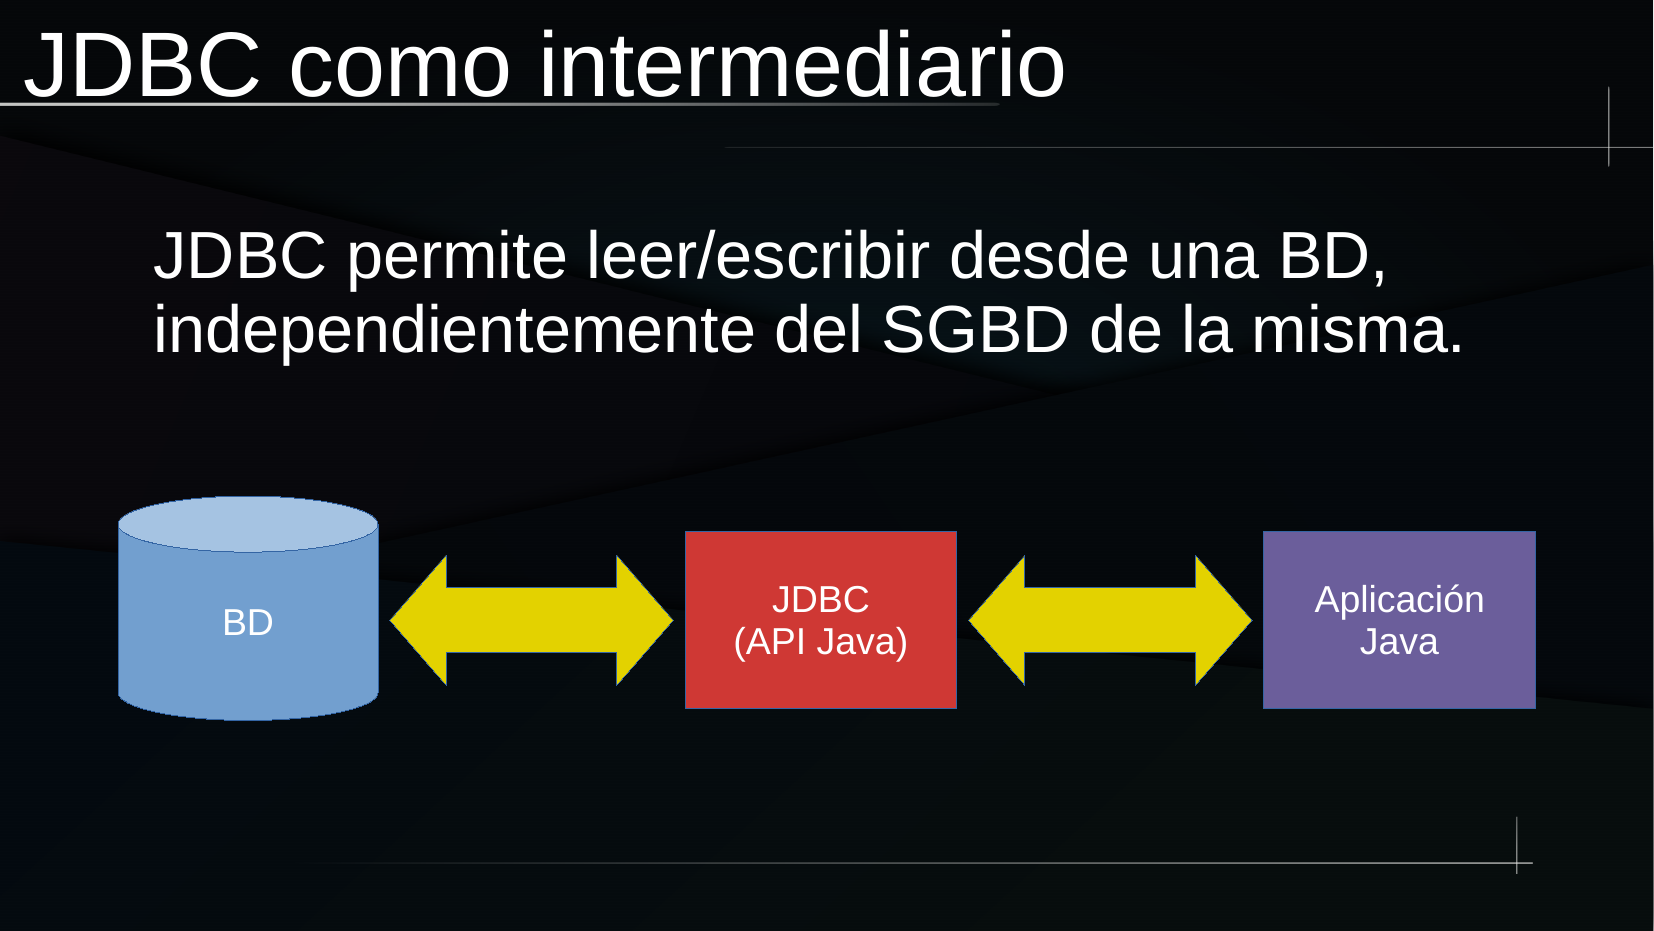

# JDBC como intermediario
JDBC permite leer/escribir desde una BD, independientemente del SGBD de la misma.
BD
Aplicación
Java
JDBC
(API Java)